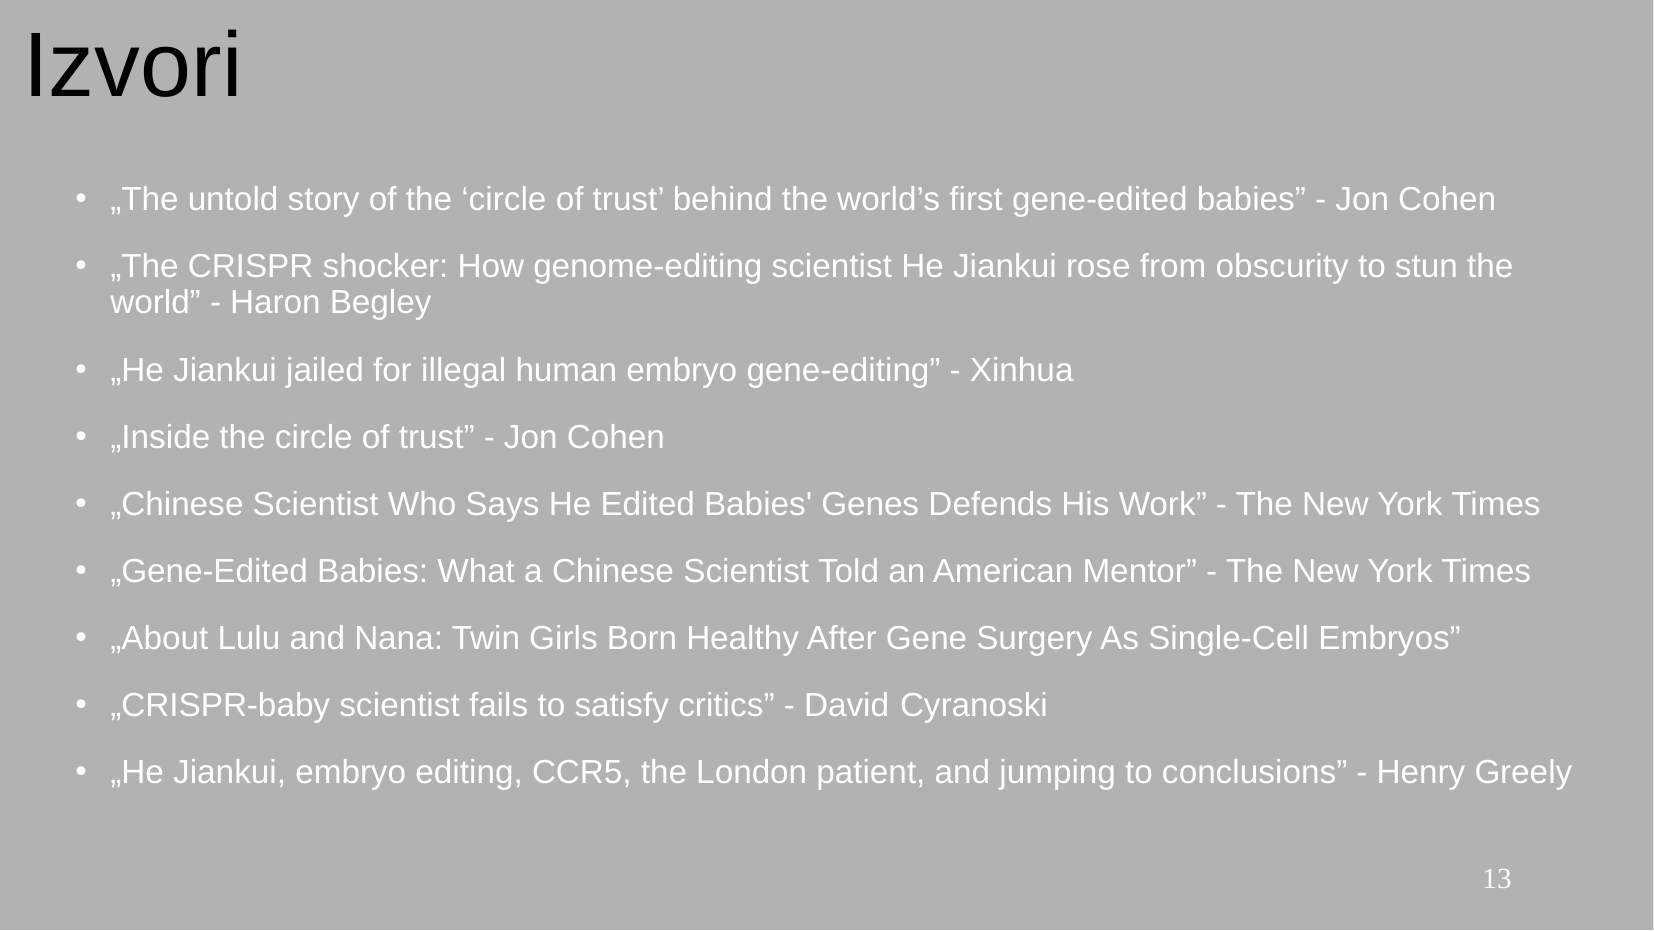

# Izvori
„The untold story of the ‘circle of trust’ behind the world’s first gene-edited babies” - Jon Cohen
„The CRISPR shocker: How genome-editing scientist He Jiankui rose from obscurity to stun the world” - Haron Begley
„He Jiankui jailed for illegal human embryo gene-editing” - Xinhua
„Inside the circle of trust” - Jon Cohen
„Chinese Scientist Who Says He Edited Babies' Genes Defends His Work” - The New York Times
„Gene-Edited Babies: What a Chinese Scientist Told an American Mentor” - The New York Times
„About Lulu and Nana: Twin Girls Born Healthy After Gene Surgery As Single-Cell Embryos”
„CRISPR-baby scientist fails to satisfy critics” - David Cyranoski
„He Jiankui, embryo editing, CCR5, the London patient, and jumping to conclusions” - Henry Greely
13